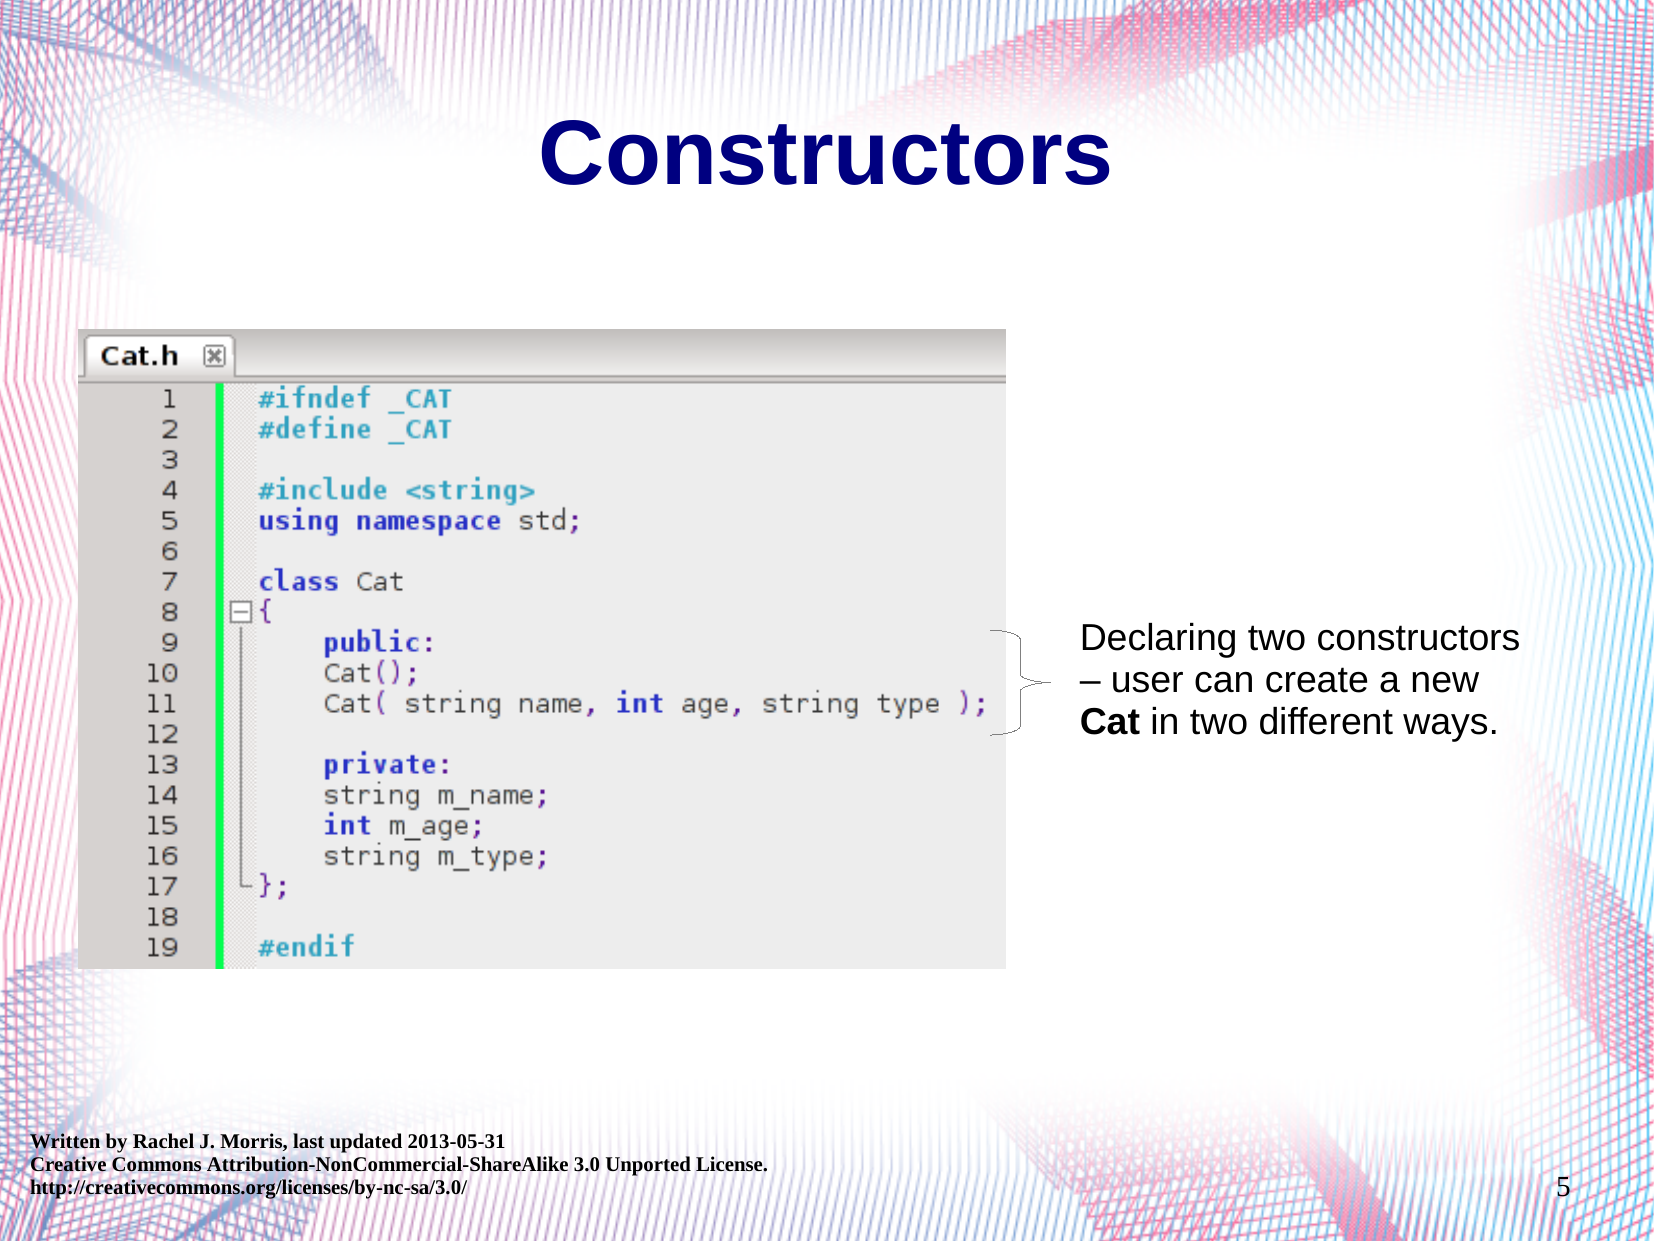

# Constructors
Declaring two constructors – user can create a new Cat in two different ways.
5